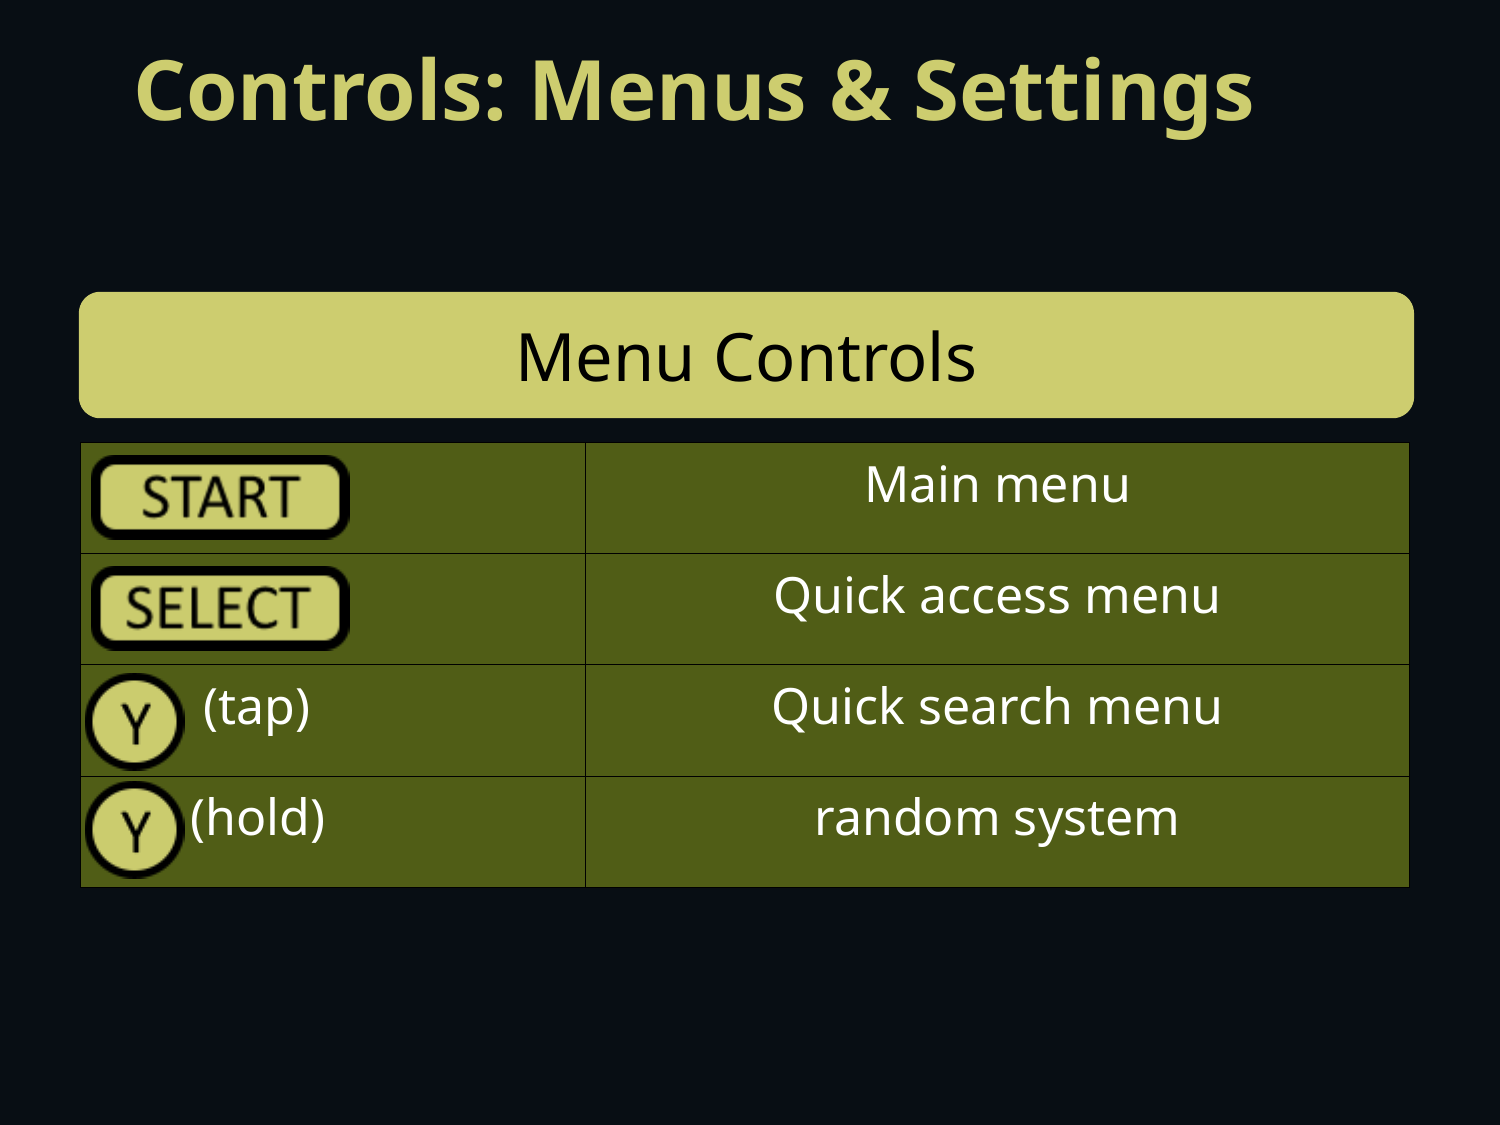

Controls: Menus & Settings
Menu Controls
| | Main menu |
| --- | --- |
| | Quick access menu |
| (tap) | Quick search menu |
| (hold) | random system |